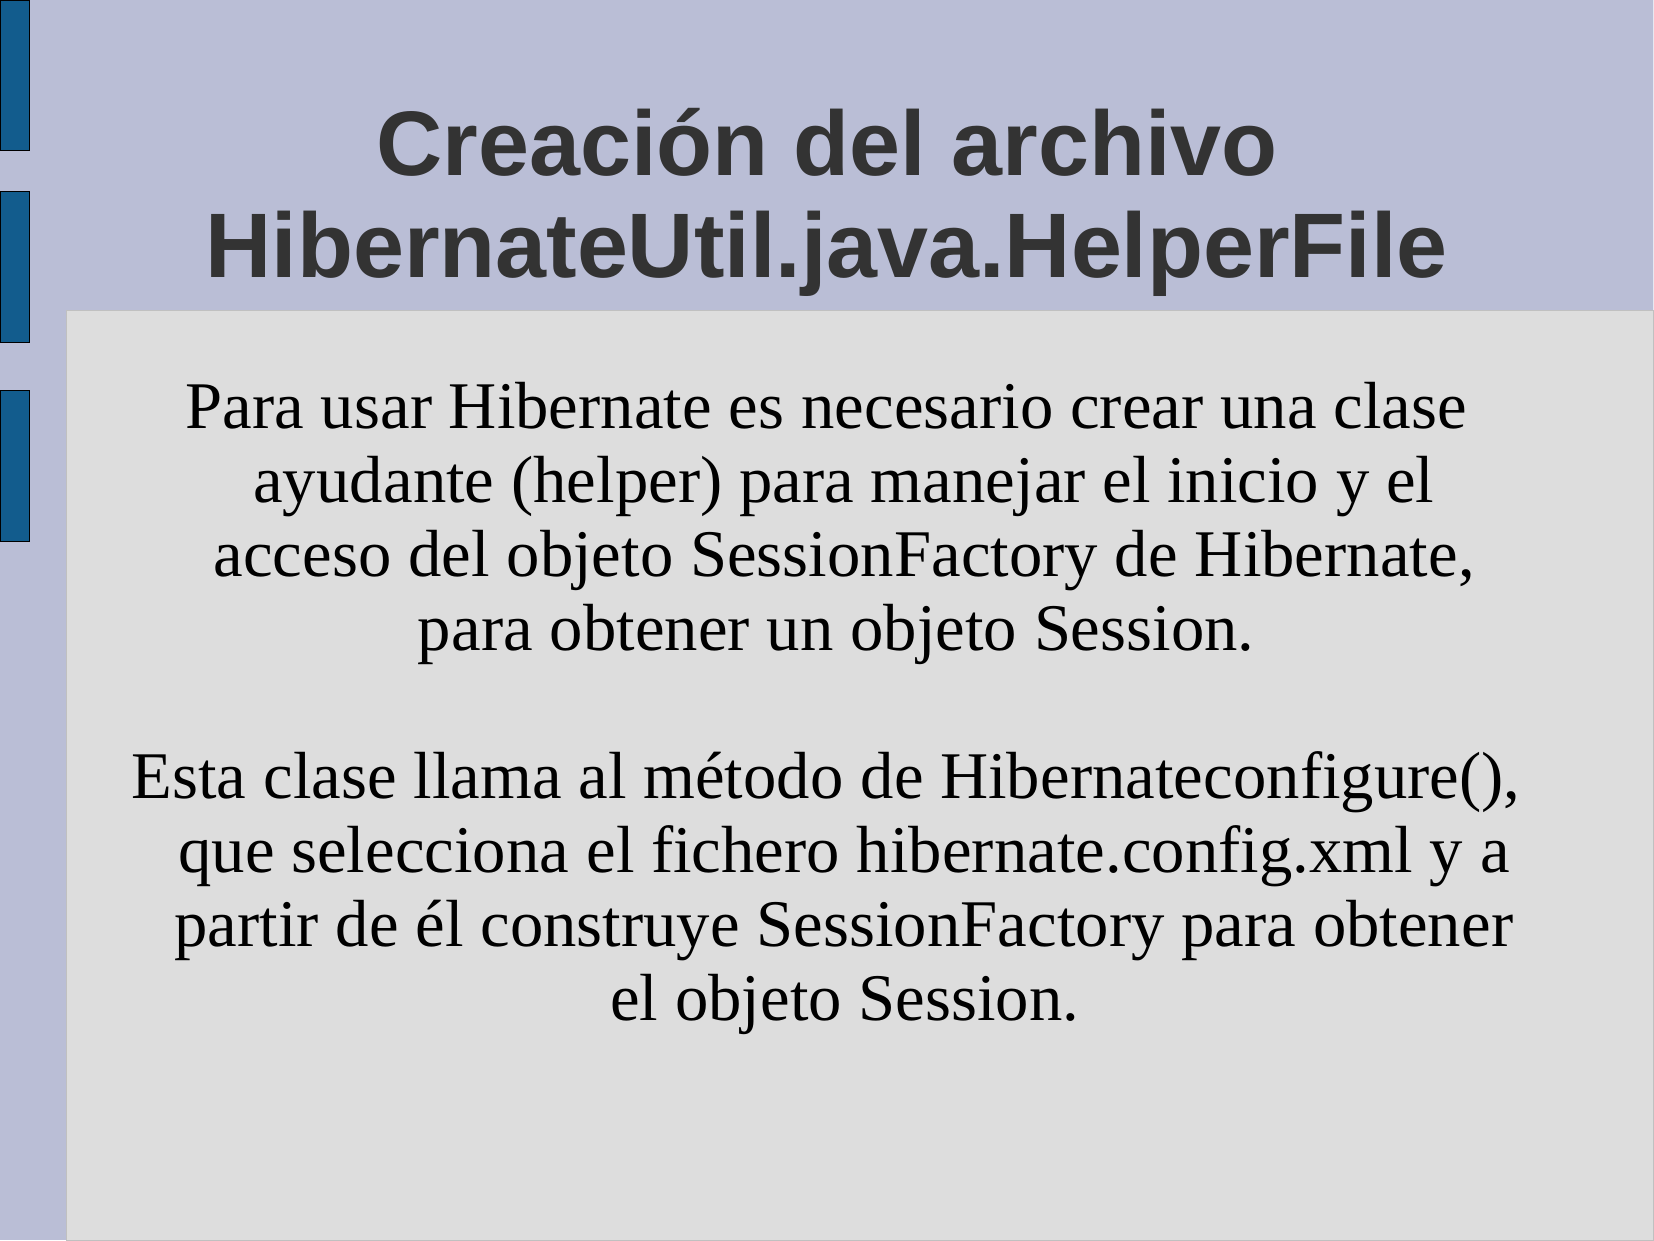

# Creación del archivo HibernateUtil.java.HelperFile
Para usar Hibernate es necesario crear una clase ayudante (helper) para manejar el inicio y el acceso del objeto SessionFactory de Hibernate, para obtener un objeto Session.
Esta clase llama al método de Hibernateconfigure(), que selecciona el fichero hibernate.config.xml y a partir de él construye SessionFactory para obtener el objeto Session.